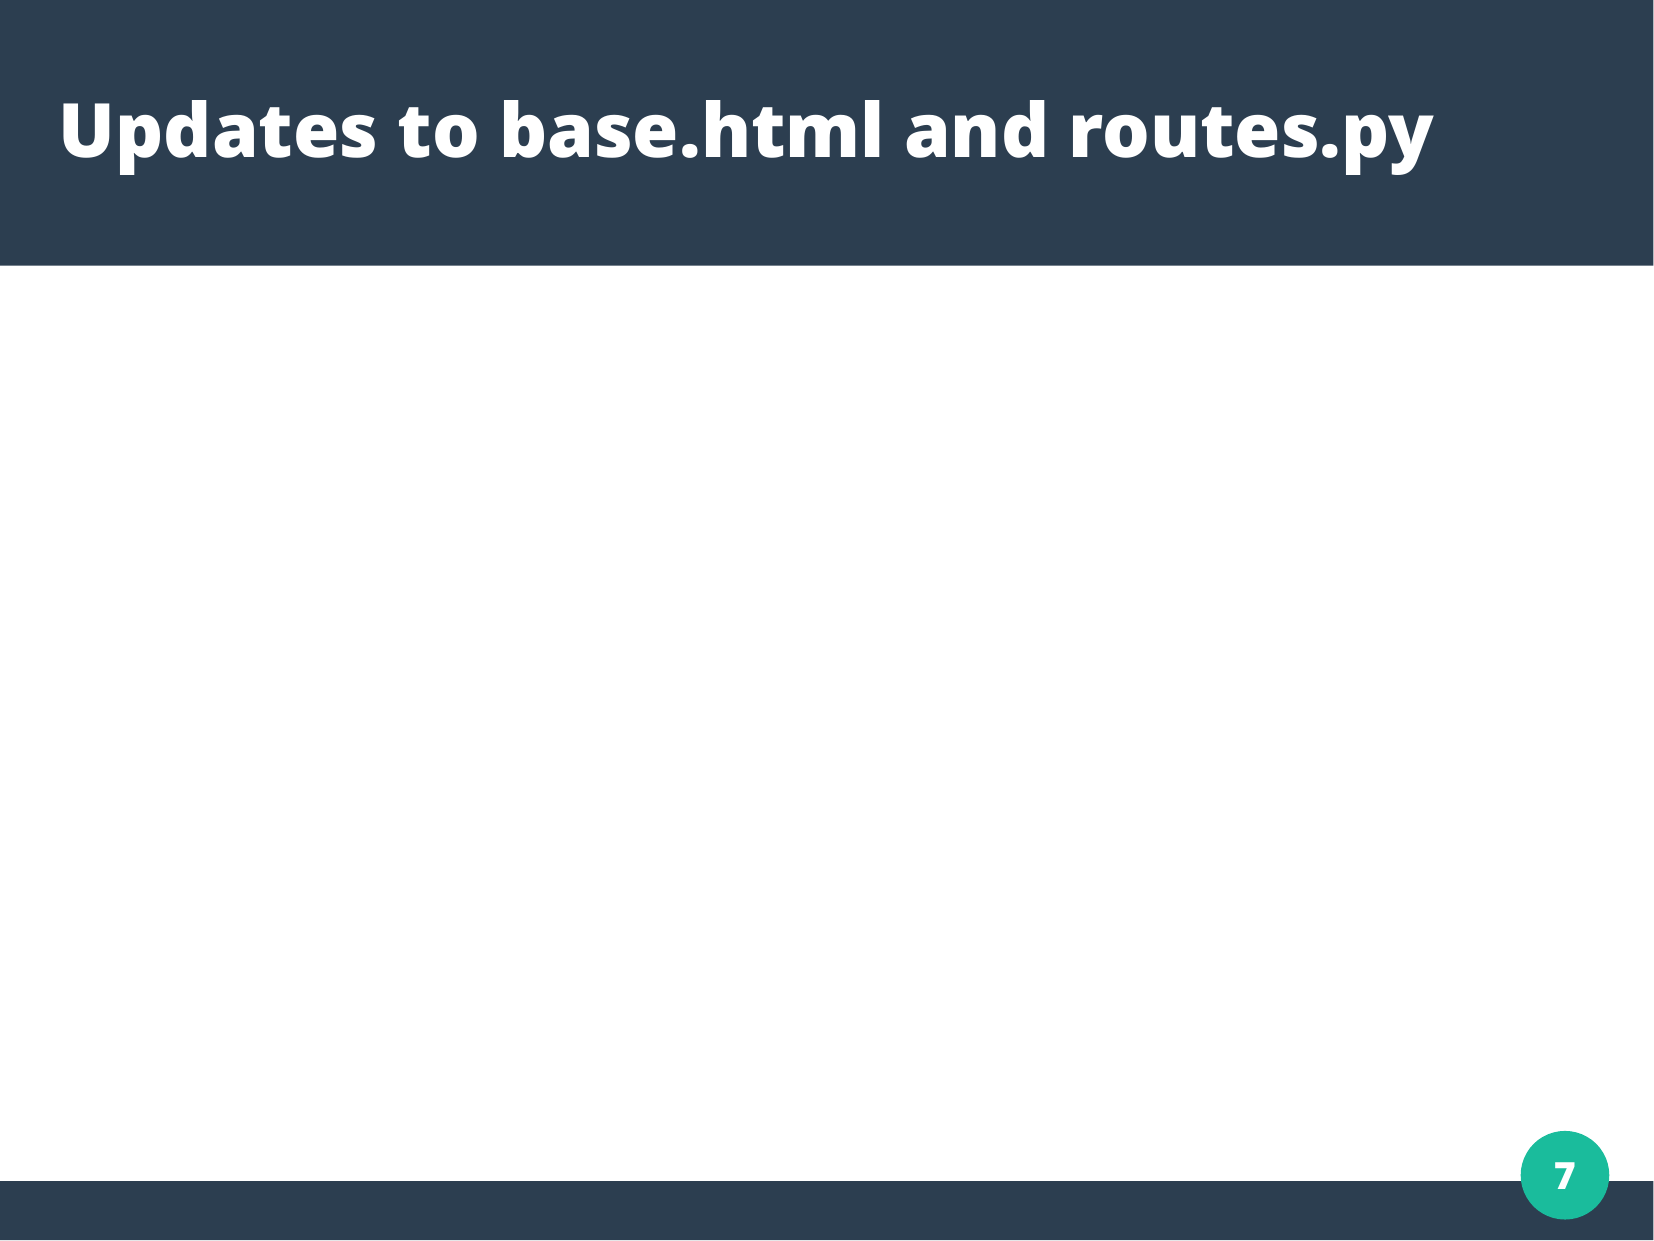

# Updates to base.html and routes.py
7